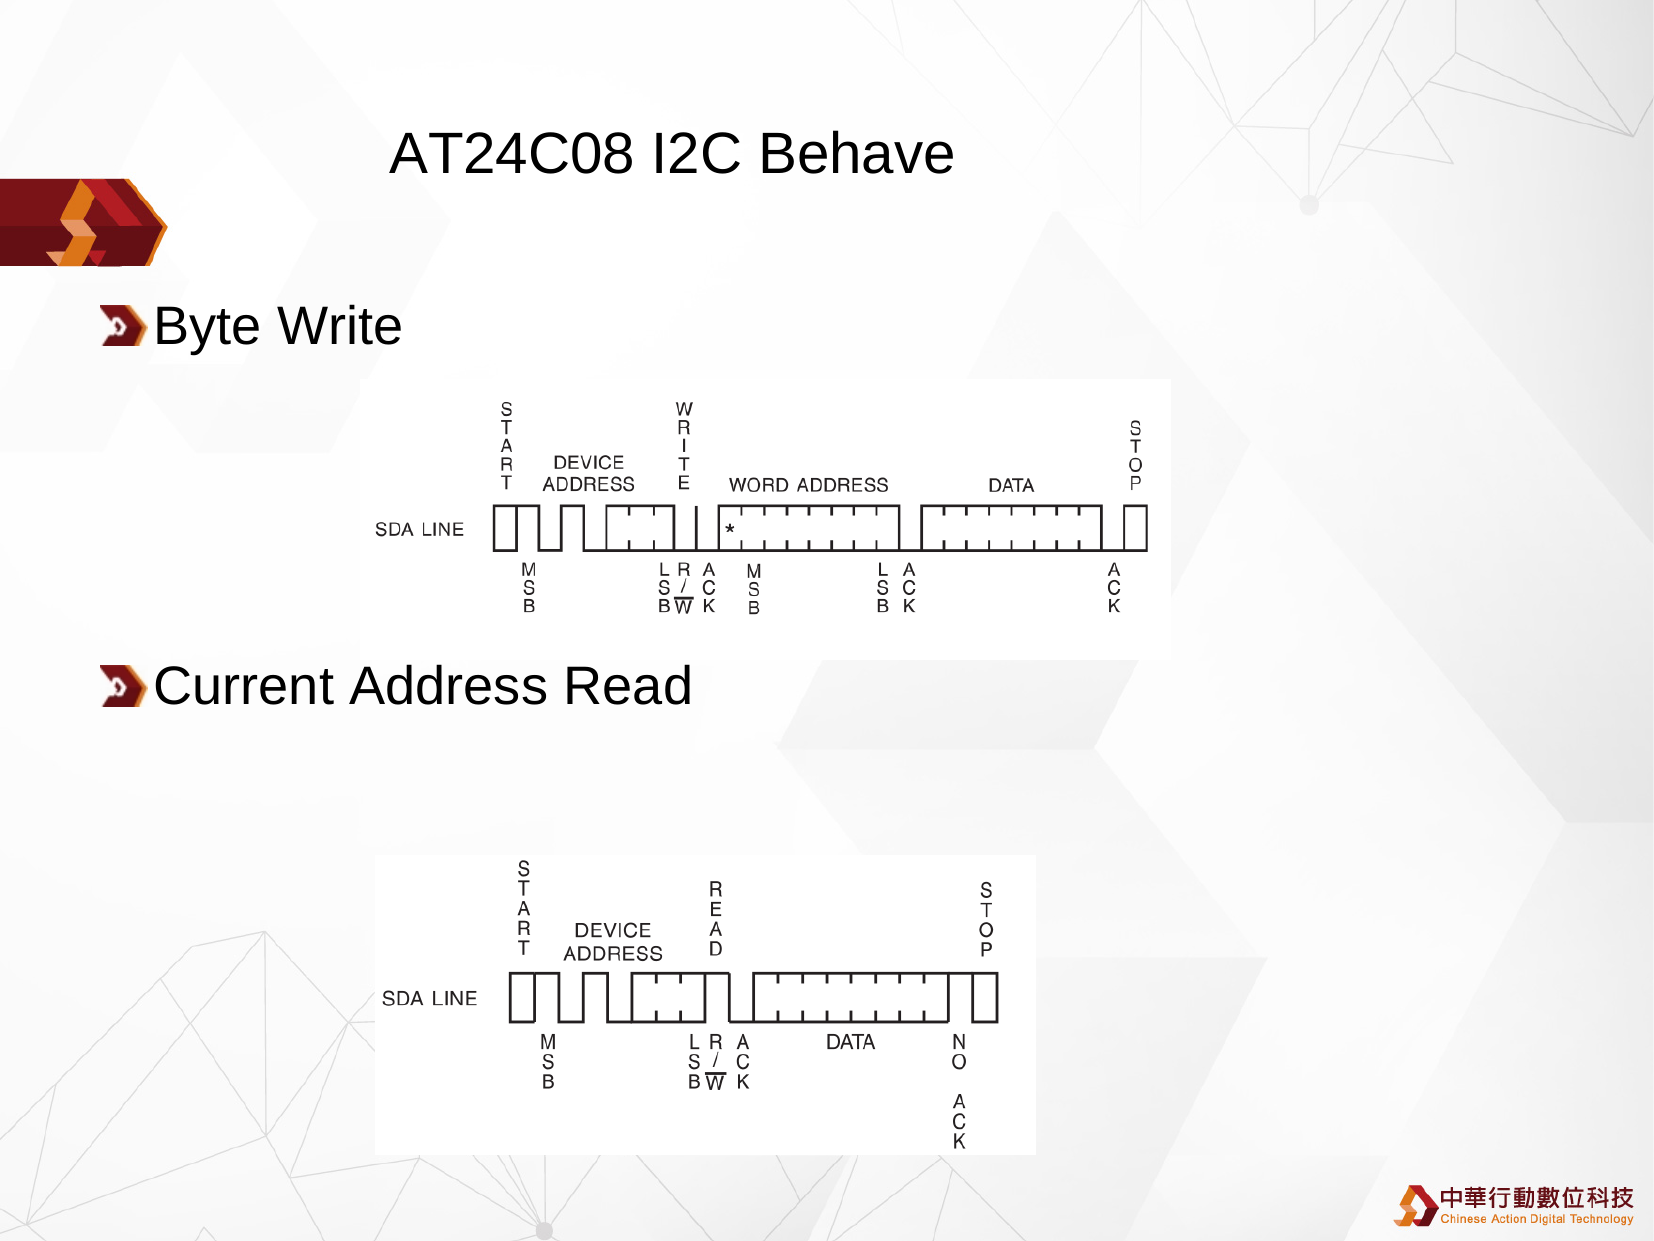

# AT24C08 I2C Behave
Byte Write
Current Address Read